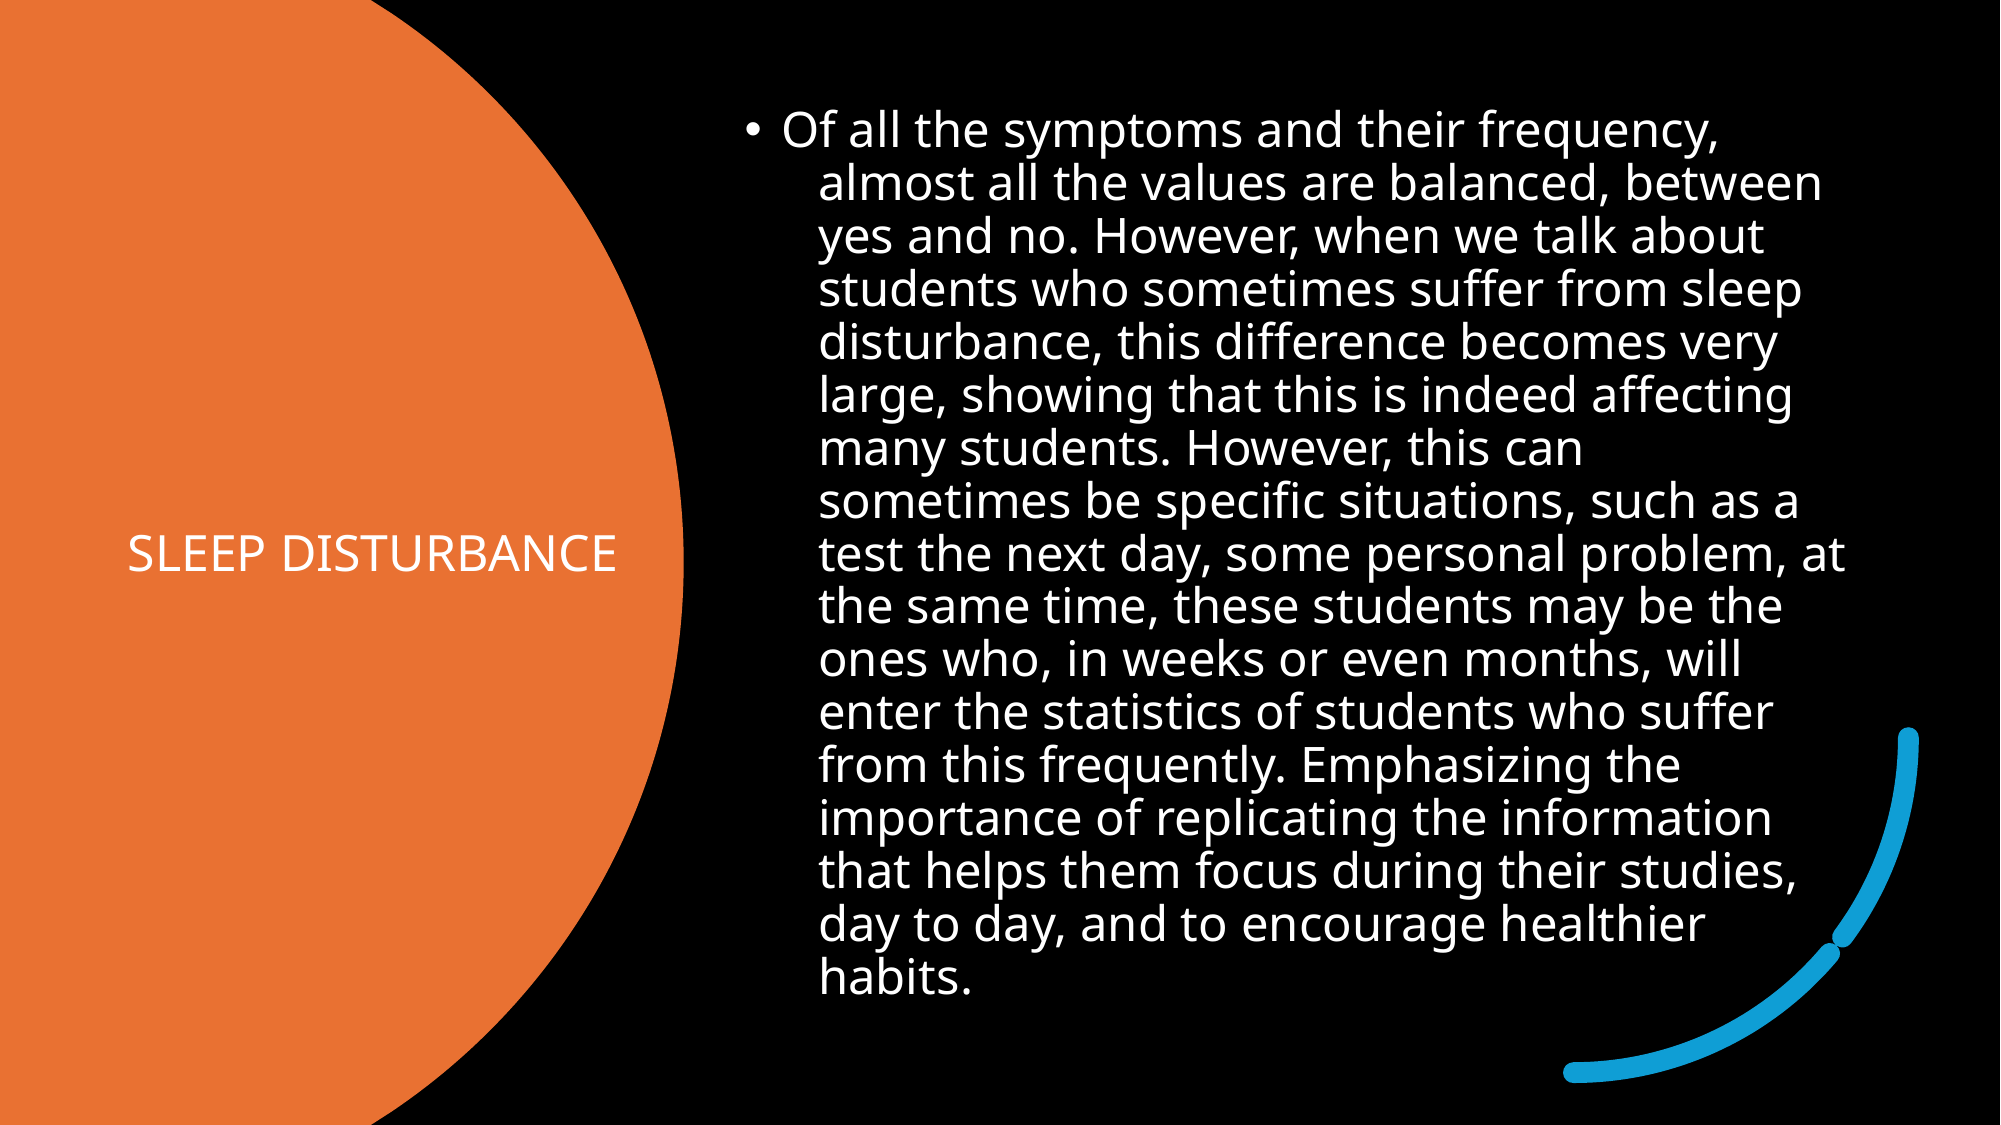

Of all the symptoms and their frequency, almost all the values ​​are balanced, between yes and no. However, when we talk about students who sometimes suffer from sleep disturbance, this difference becomes very large, showing that this is indeed affecting many students. However, this can sometimes be specific situations, such as a test the next day, some personal problem, at the same time, these students may be the ones who, in weeks or even months, will enter the statistics of students who suffer from this frequently. Emphasizing the importance of replicating the information that helps them focus during their studies, day to day, and to encourage healthier habits.
# SLEEP DISTURBANCE